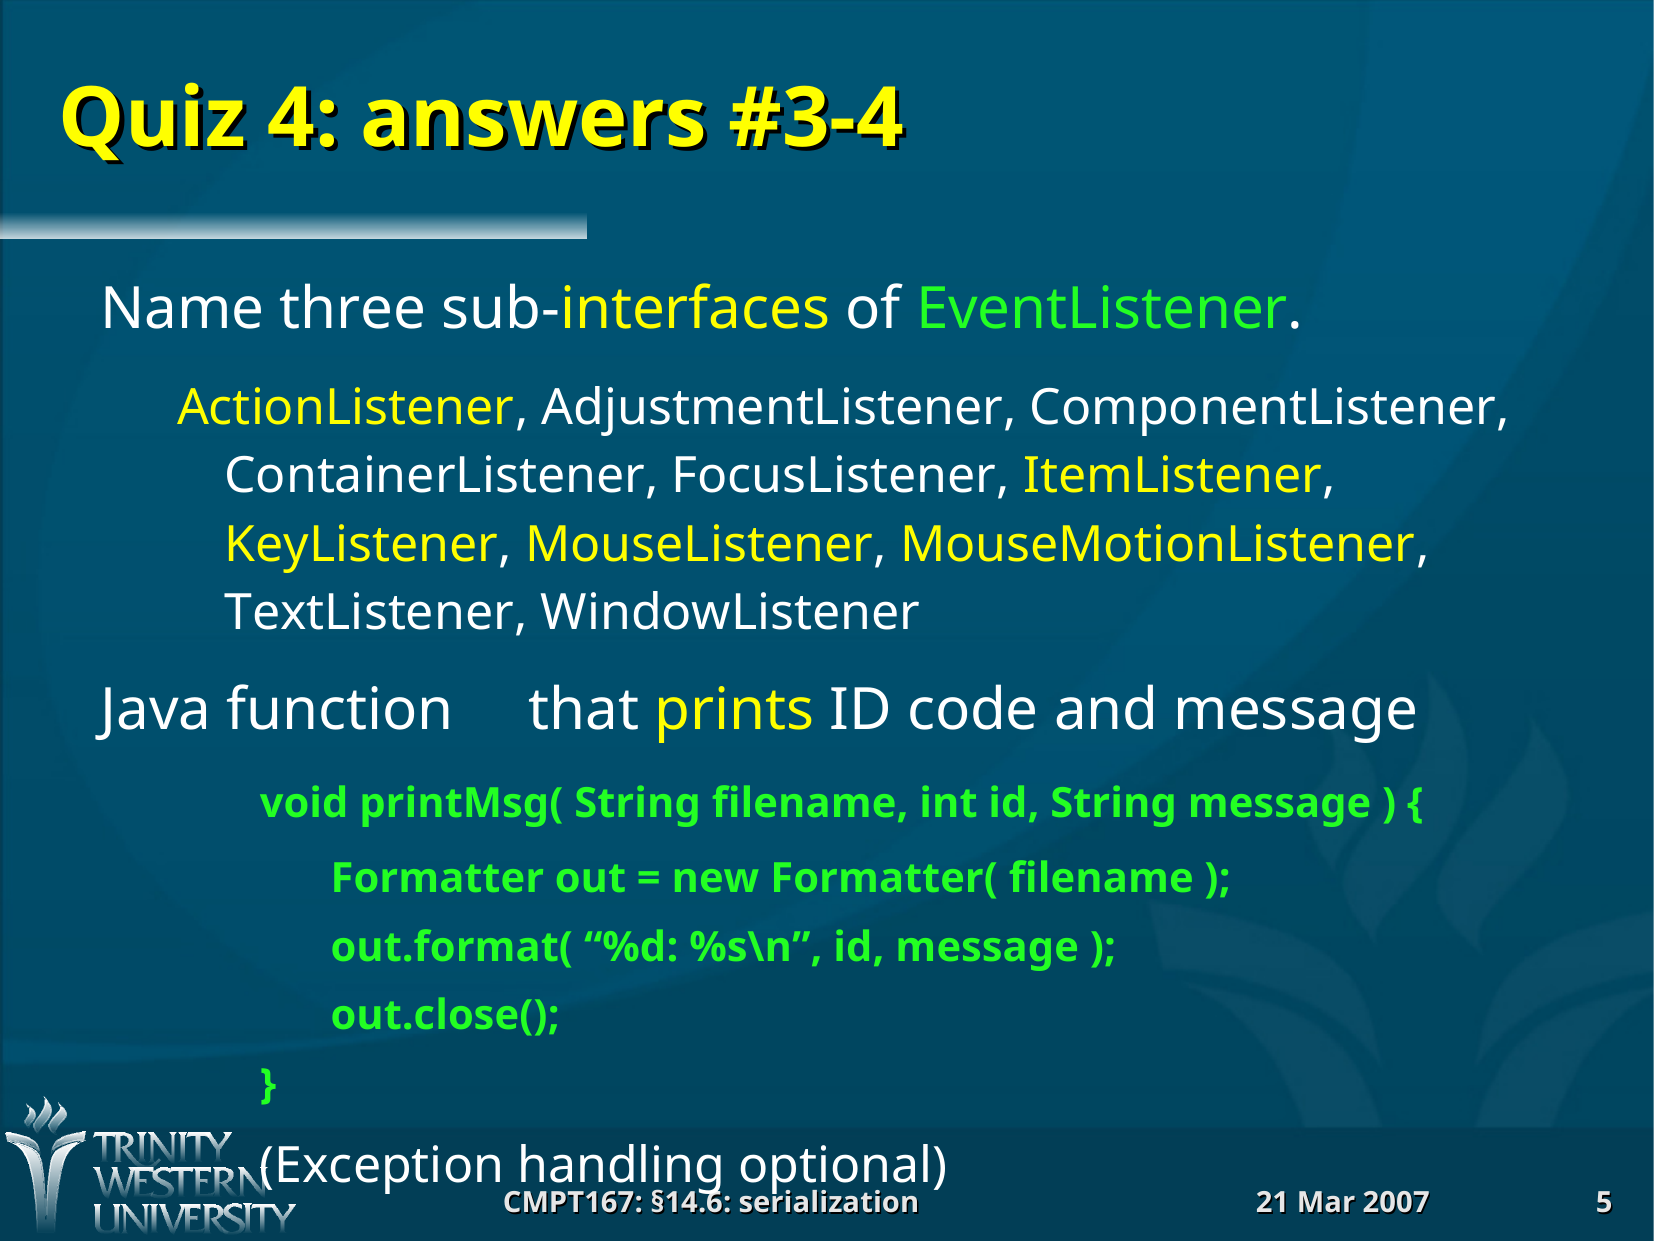

# Quiz 4: answers #3-4
Name three sub-interfaces of EventListener.
ActionListener, AdjustmentListener, ComponentListener, ContainerListener, FocusListener, ItemListener, KeyListener, MouseListener, MouseMotionListener, TextListener, WindowListener
Java function	that prints ID code and message
void printMsg( String filename, int id, String message ) {
Formatter out = new Formatter( filename );
out.format( “%d: %s\n”, id, message );
out.close();
}
(Exception handling optional)
CMPT167: §14.6: serialization
21 Mar 2007
5